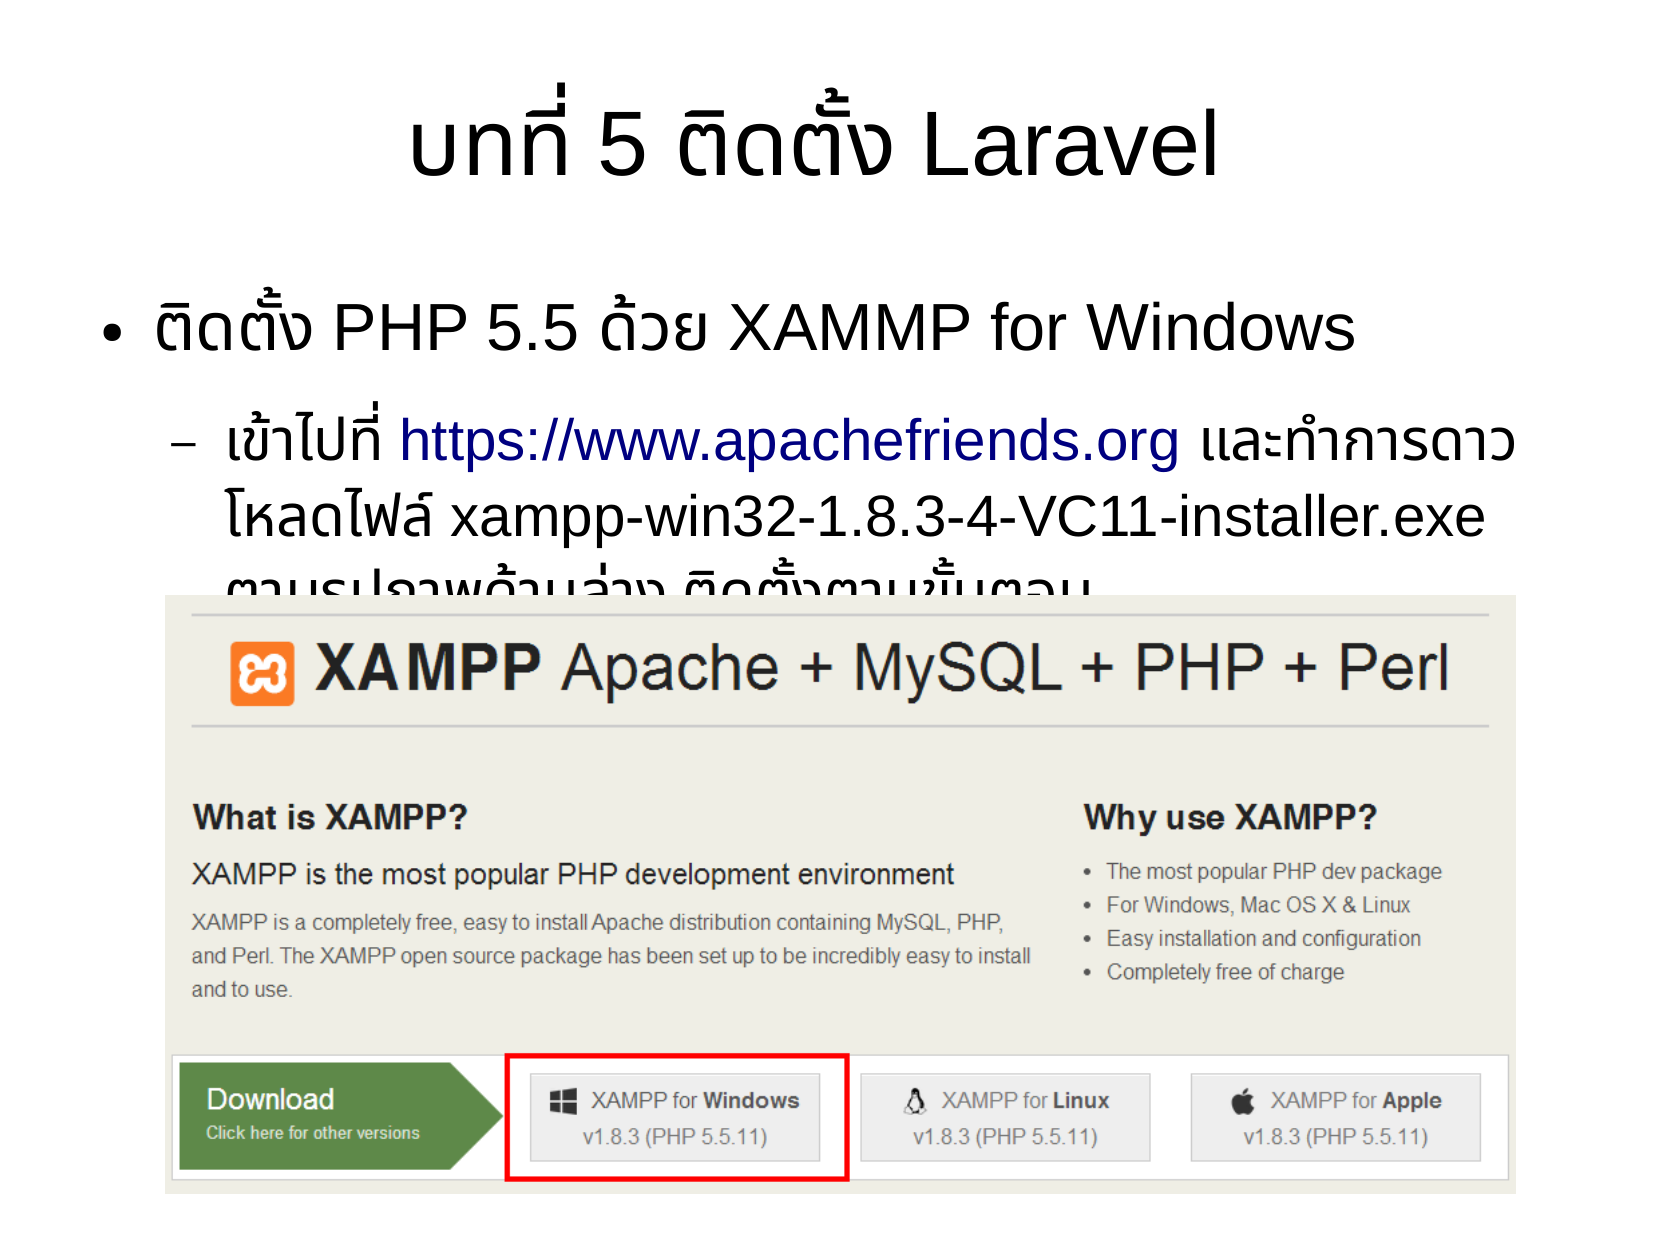

# บทที่ 5 ติดตั้ง Laravel
ติดตั้ง PHP 5.5 ด้วย XAMMP for Windows
เข้าไปที่ https://www.apachefriends.org และทำการดาวโหลดไฟล์ xampp-win32-1.8.3-4-VC11-installer.exe ตามรูปภาพด้านล่าง ติดตั้งตามขั้นตอน